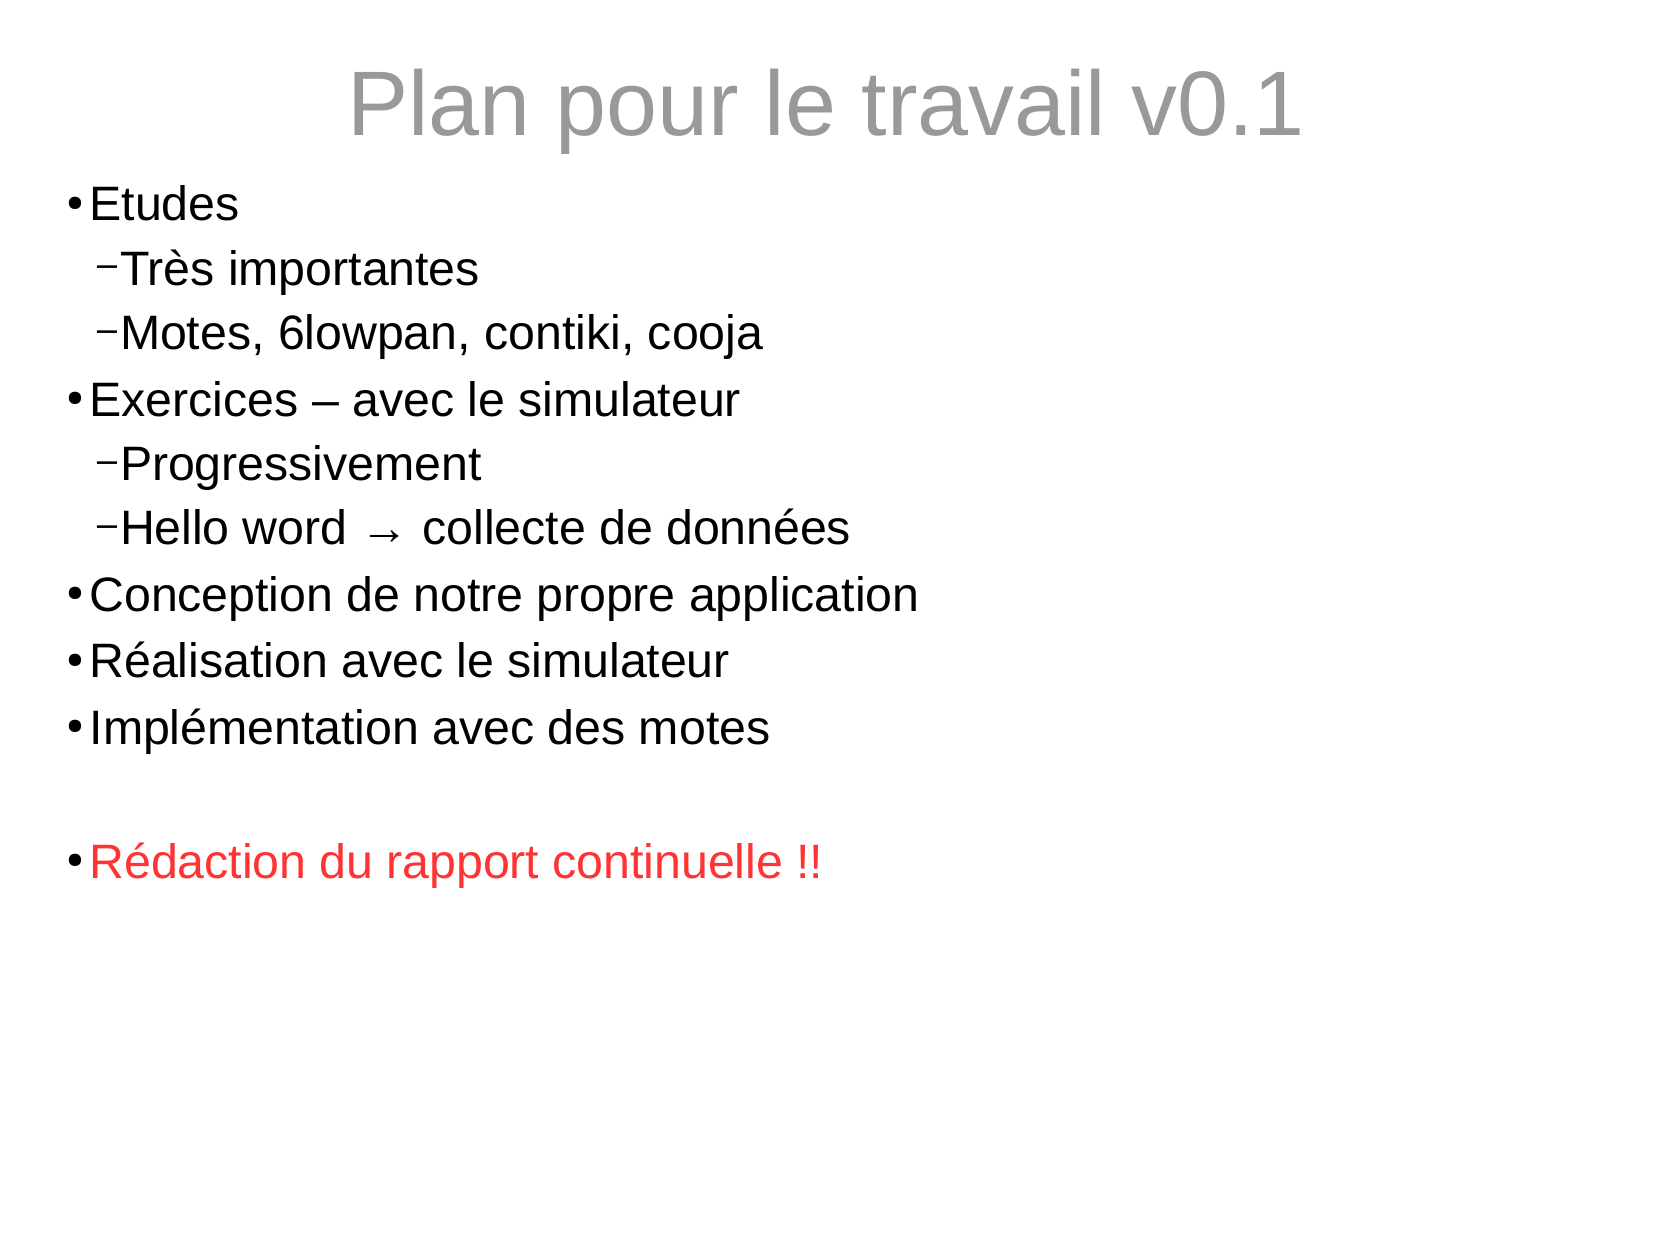

# Plan pour le travail v0.1
Etudes
Très importantes
Motes, 6lowpan, contiki, cooja
Exercices – avec le simulateur
Progressivement
Hello word → collecte de données
Conception de notre propre application
Réalisation avec le simulateur
Implémentation avec des motes
Rédaction du rapport continuelle !!